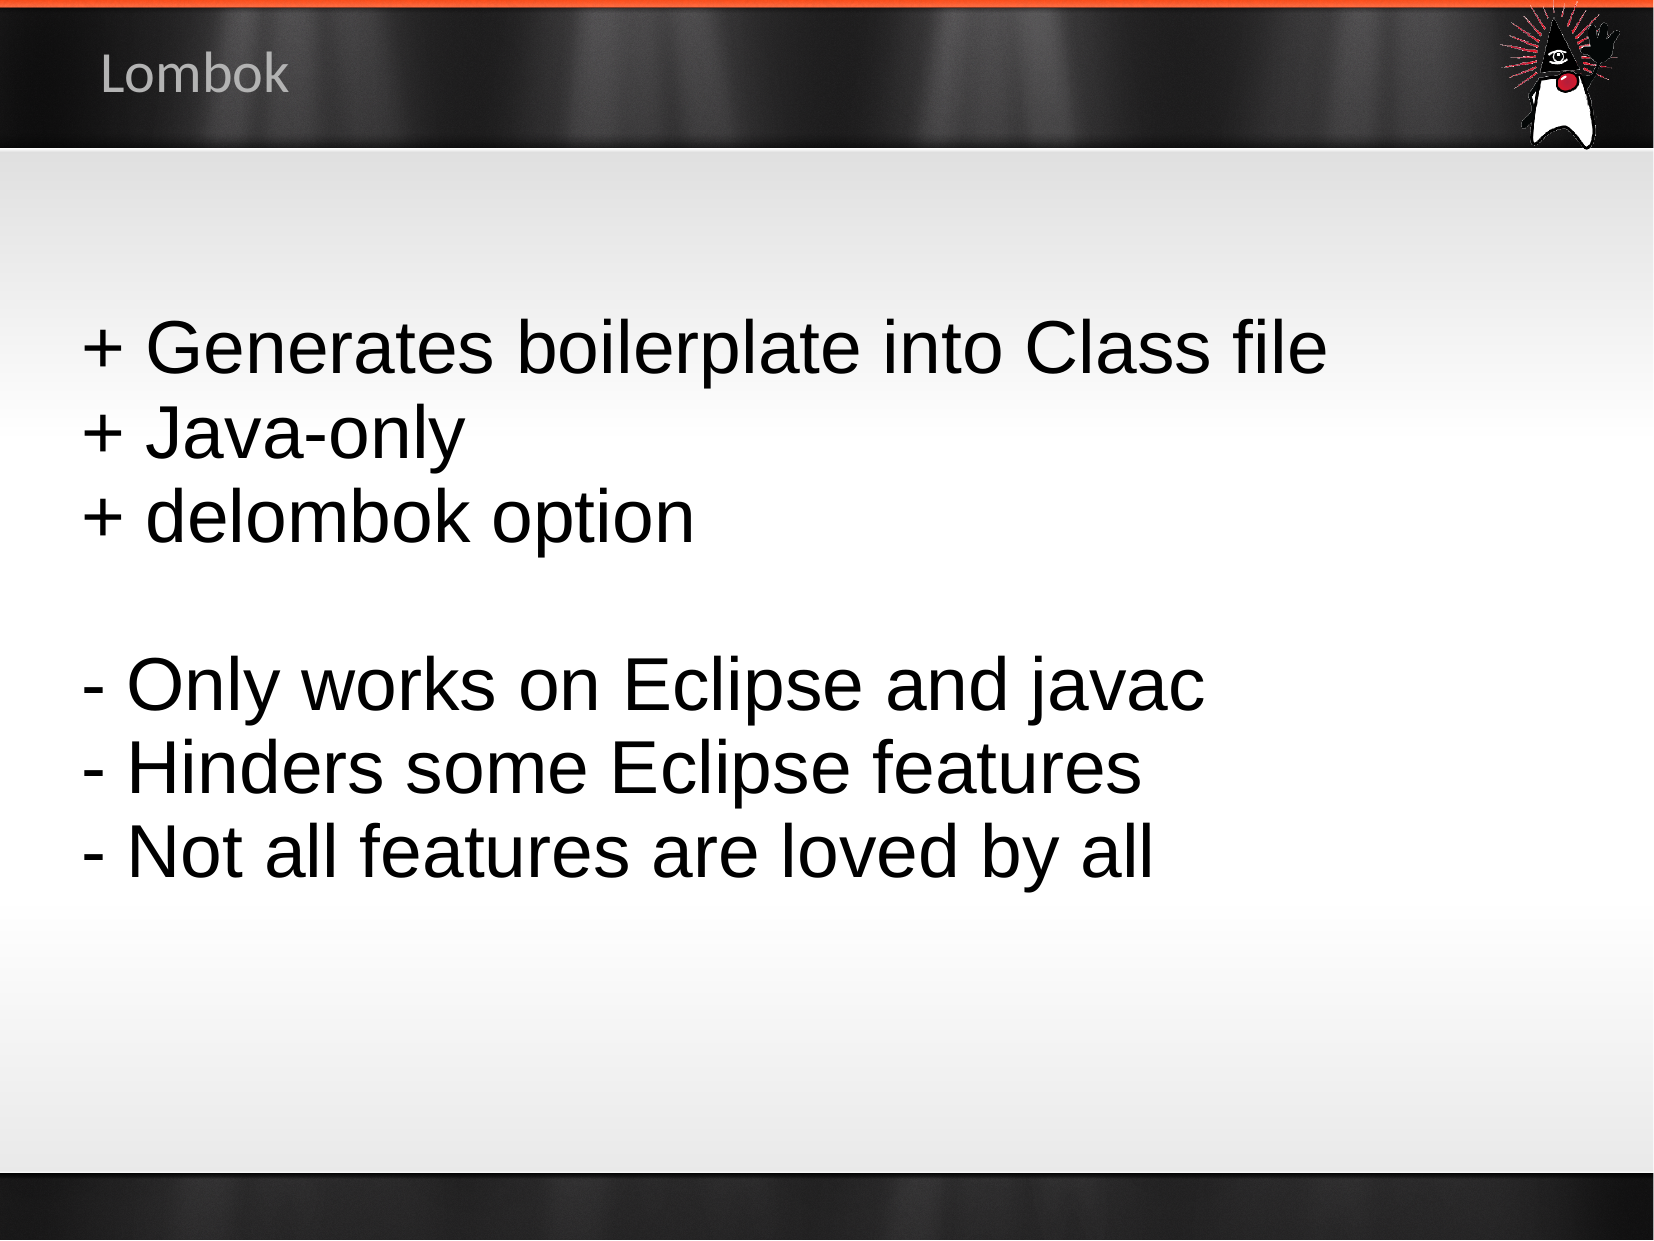

# Lombok
+ Generates boilerplate into Class file
+ Java-only
+ delombok option
- Only works on Eclipse and javac
- Hinders some Eclipse features
- Not all features are loved by all